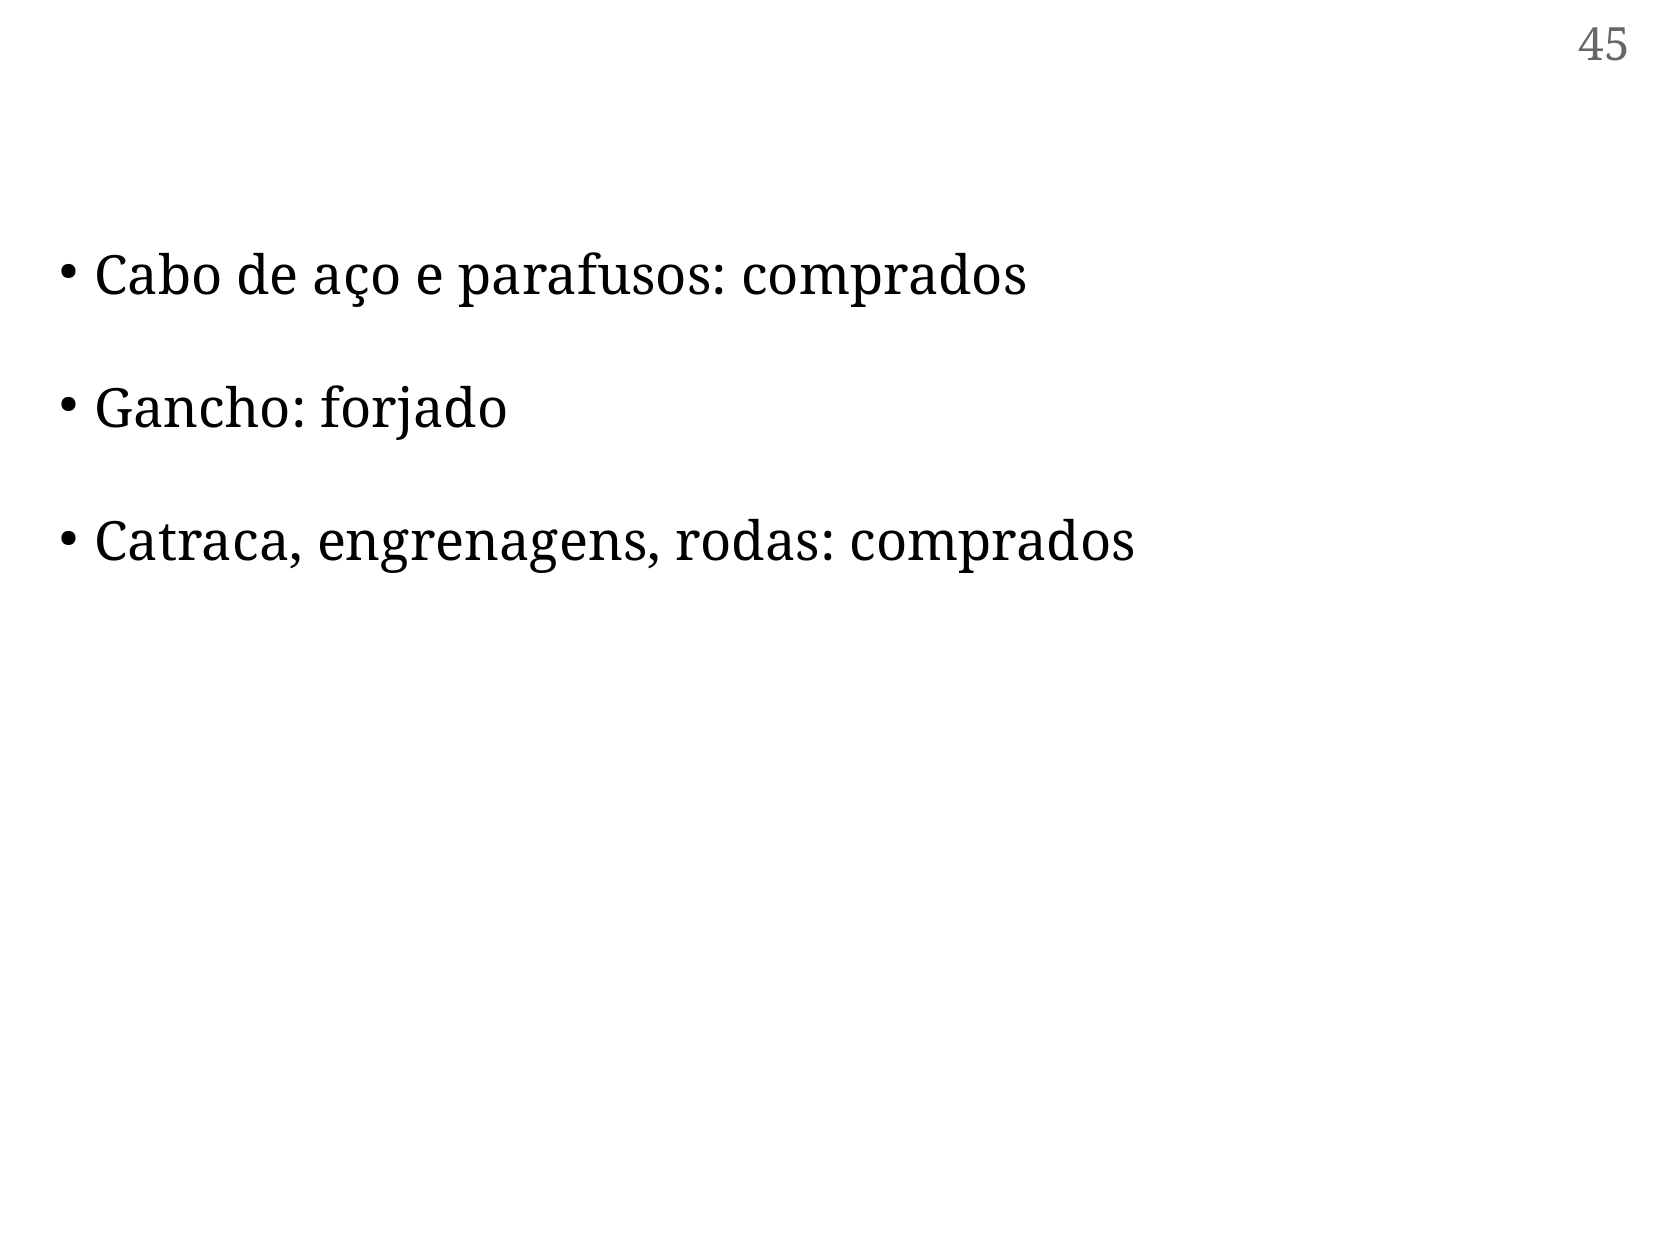

45
#
Cabo de aço e parafusos: comprados
Gancho: forjado
Catraca, engrenagens, rodas: comprados